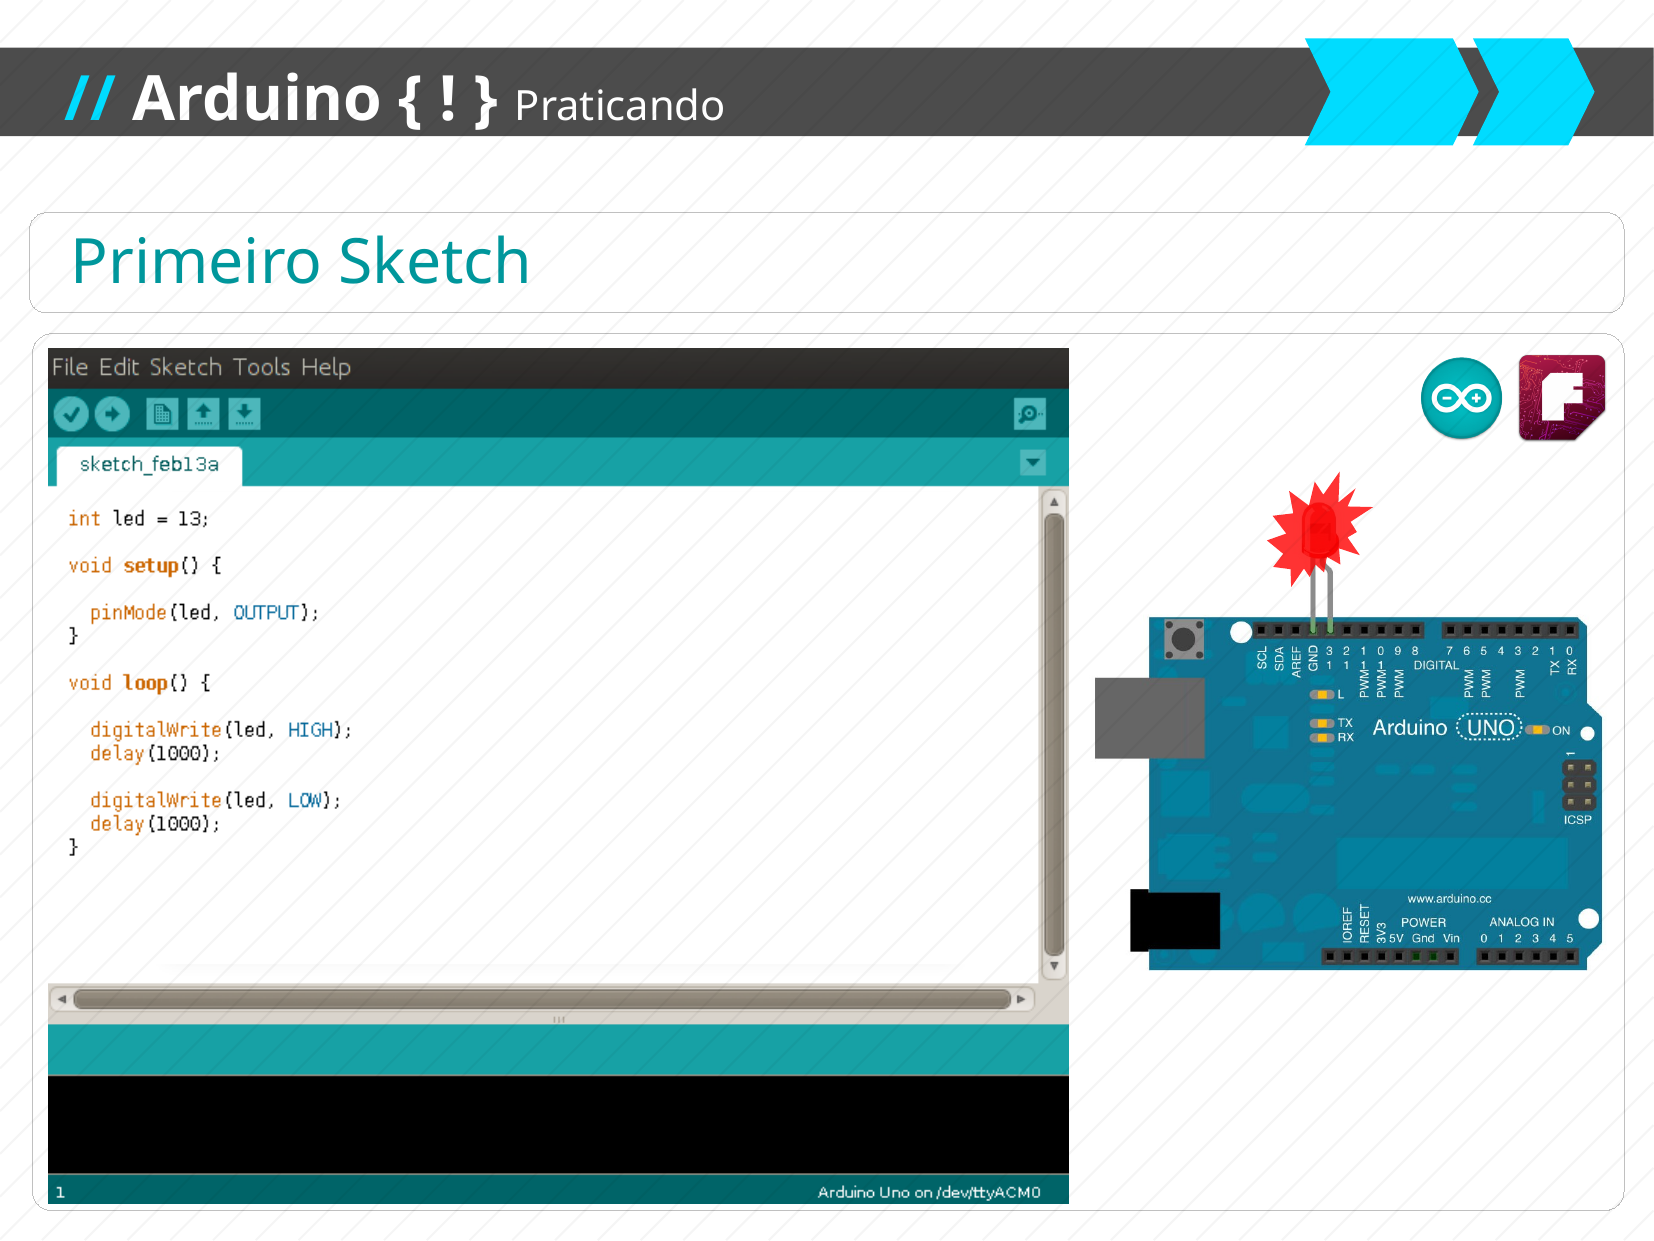

// Arduino { ! } Praticando
Primeiro Sketch